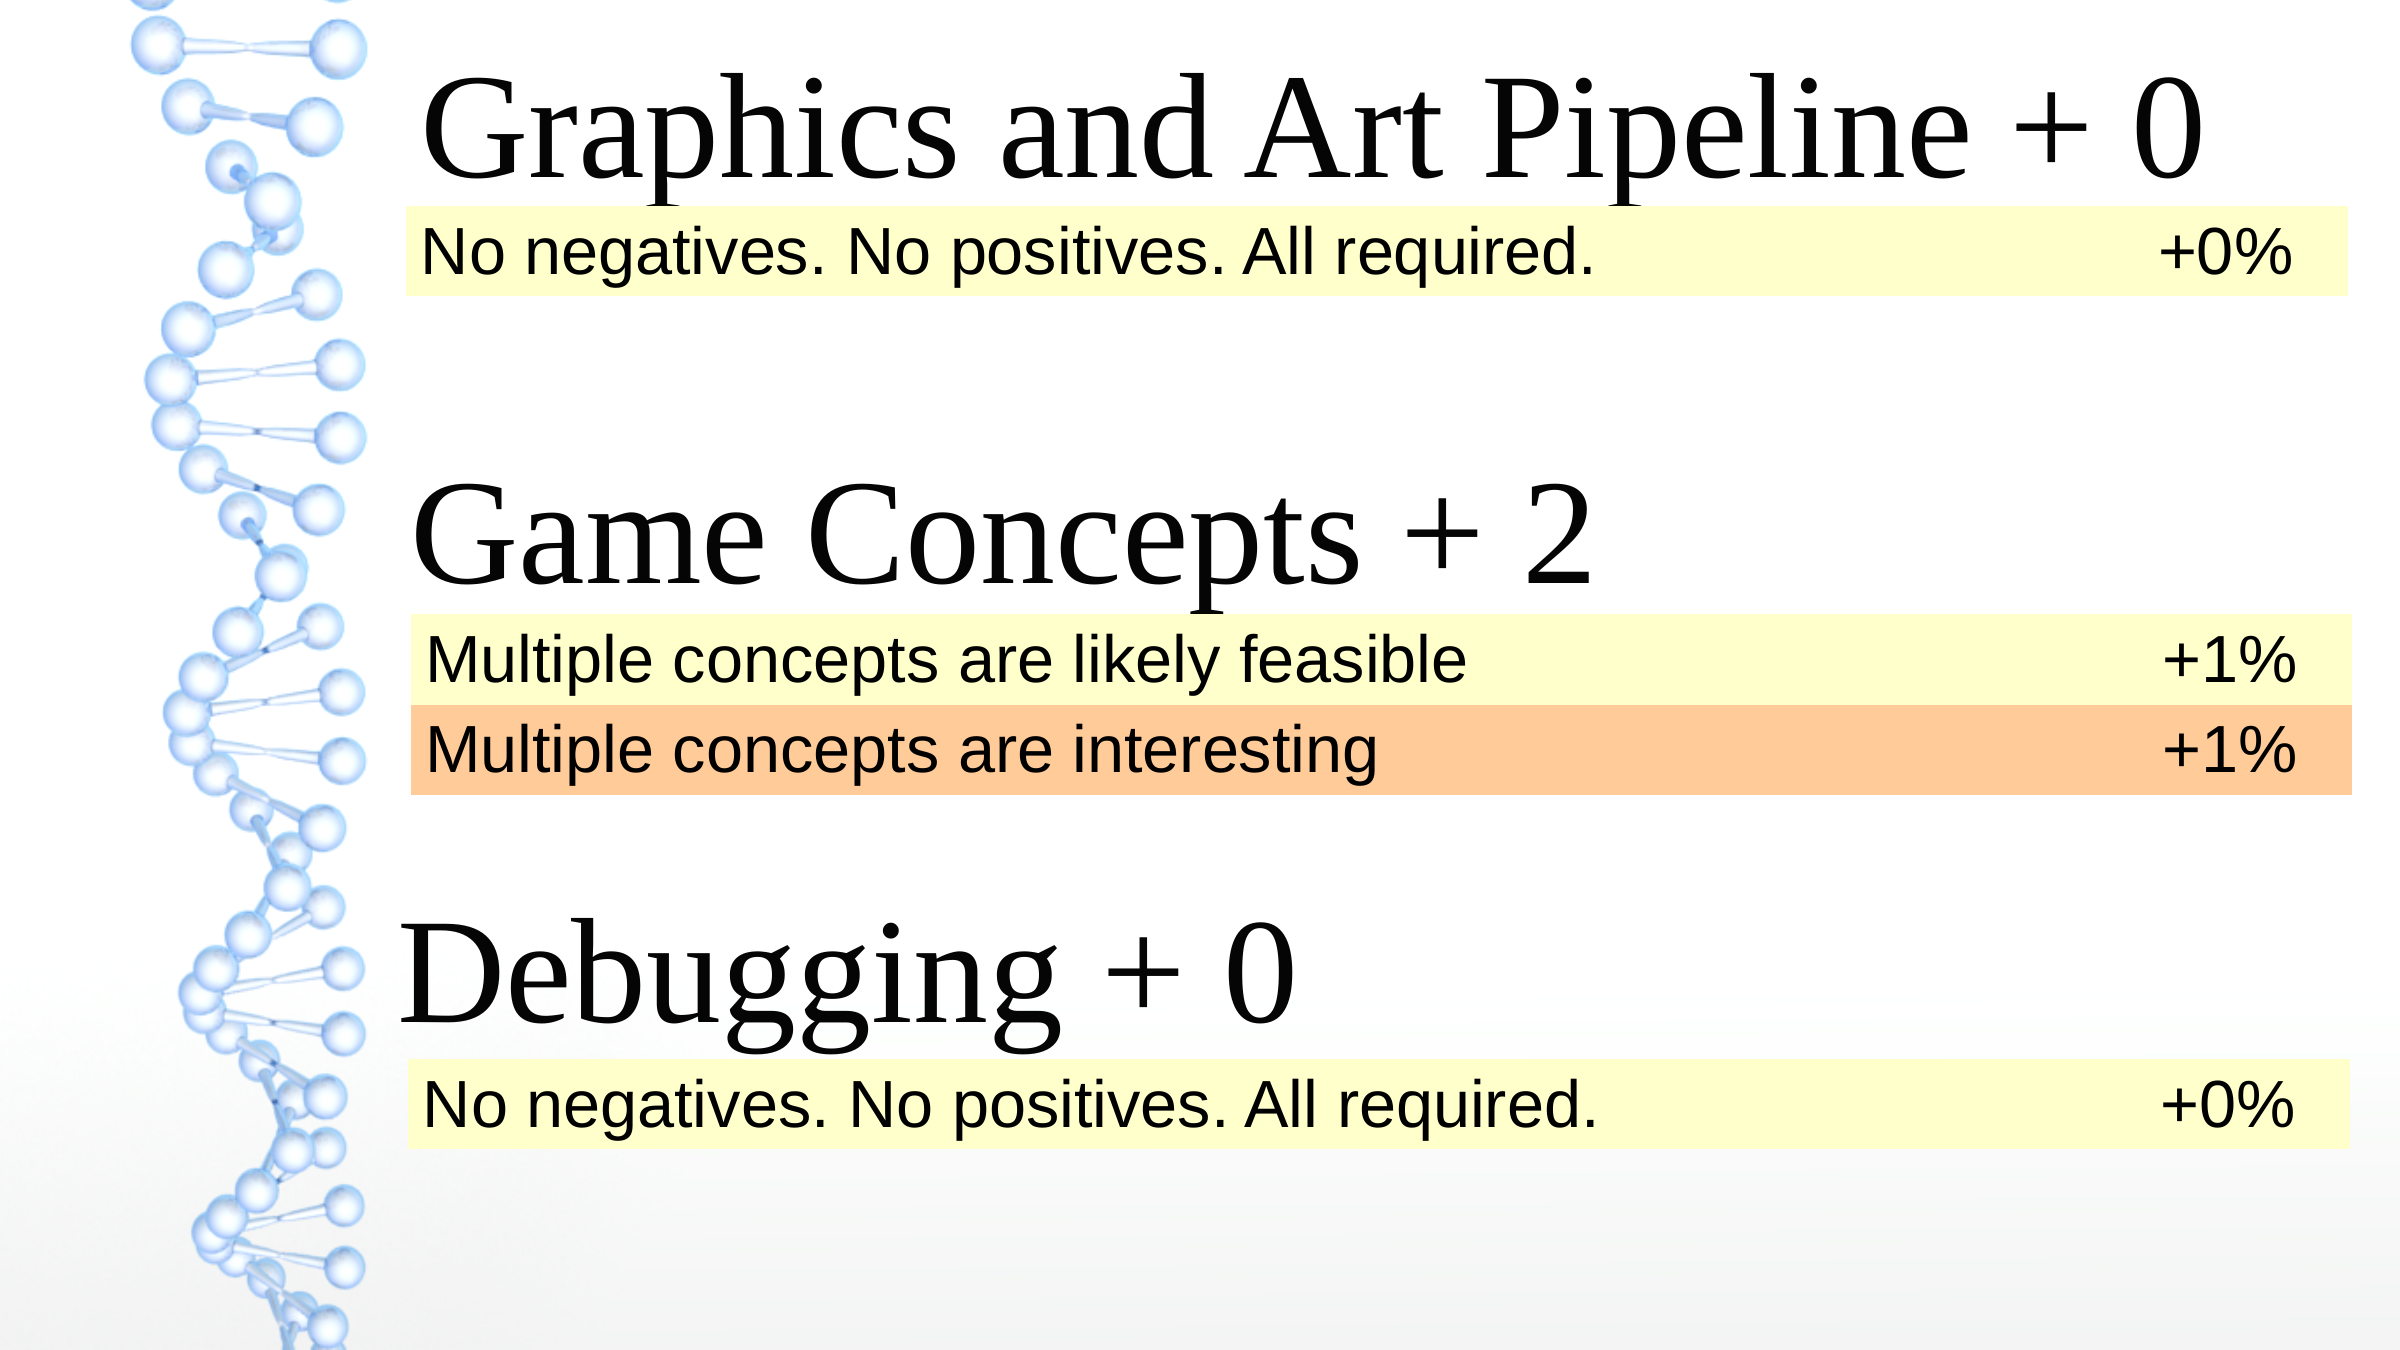

# Graphics and Art Pipeline + 0
| No negatives. No positives. All required. | +0% |
| --- | --- |
Game Concepts + 2
| Multiple concepts are likely feasible | +1% |
| --- | --- |
| Multiple concepts are interesting | +1% |
Debugging + 0
| No negatives. No positives. All required. | +0% |
| --- | --- |